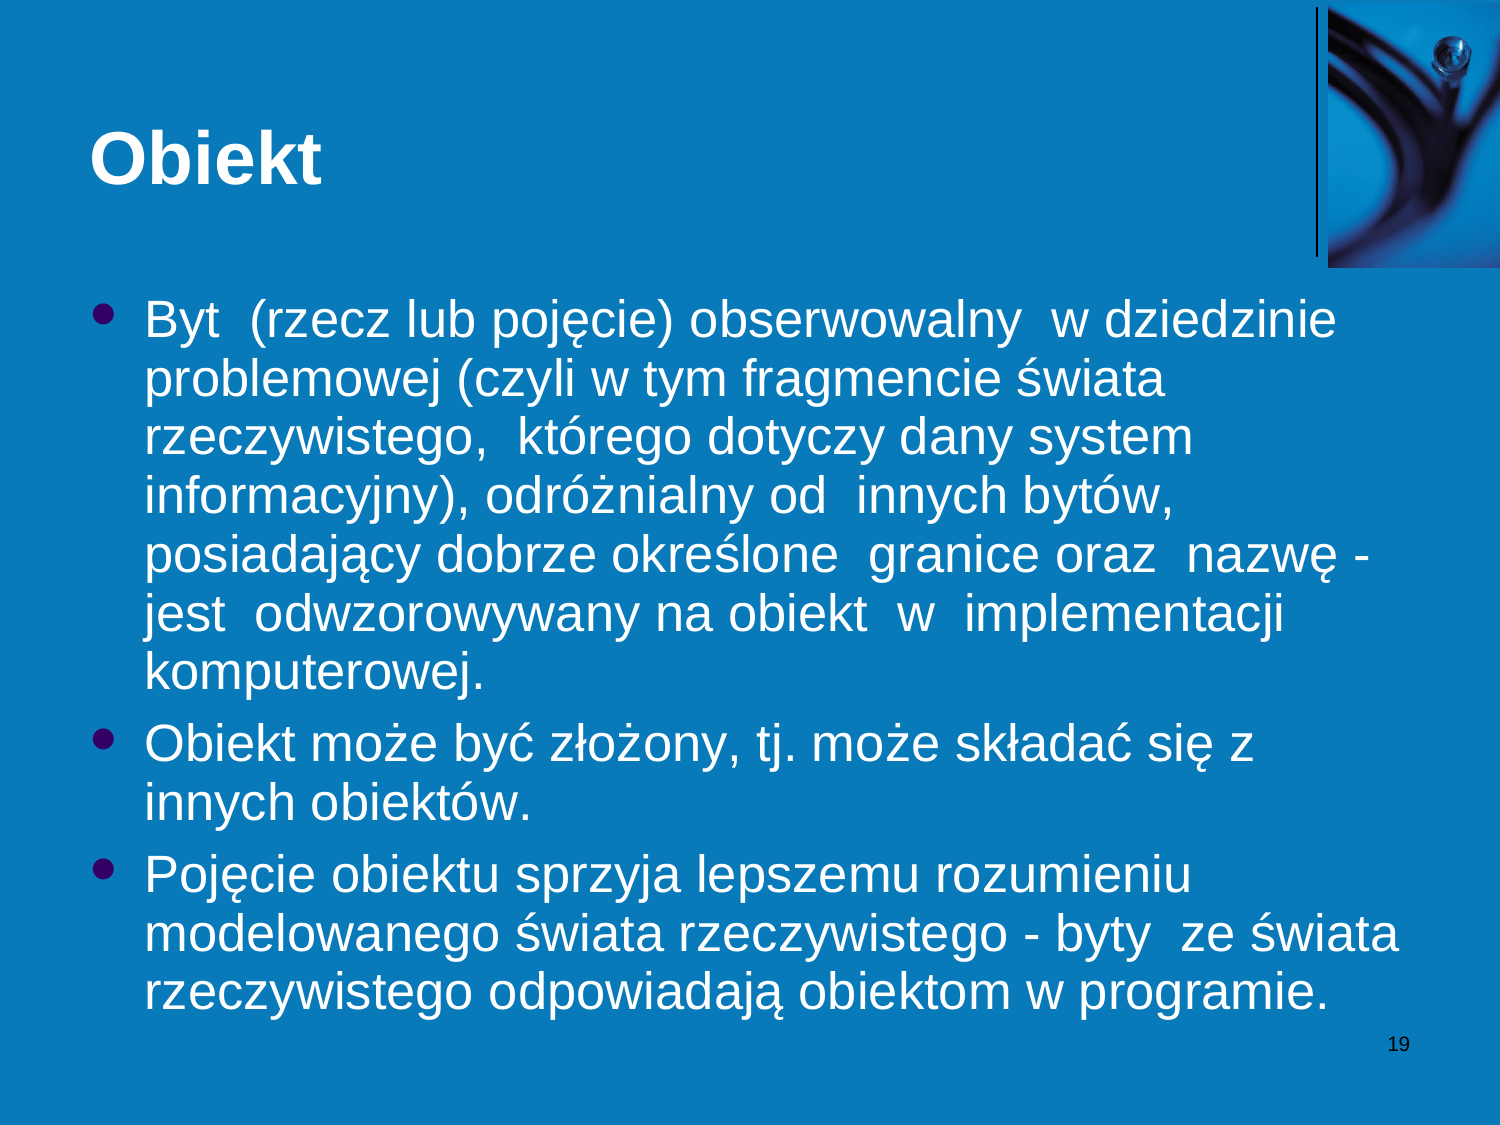

# Obiekt
Byt (rzecz lub pojęcie) obserwowalny w dziedzinie problemowej (czyli w tym fragmencie świata rzeczywistego, którego dotyczy dany system informacyjny), odróżnialny od innych bytów, posiadający dobrze określone granice oraz nazwę - jest odwzorowywany na obiekt w implementacji komputerowej.
Obiekt może być złożony, tj. może składać się z innych obiektów.
Pojęcie obiektu sprzyja lepszemu rozumieniu modelowanego świata rzeczywistego - byty ze świata rzeczywistego odpowiadają obiektom w programie.
19